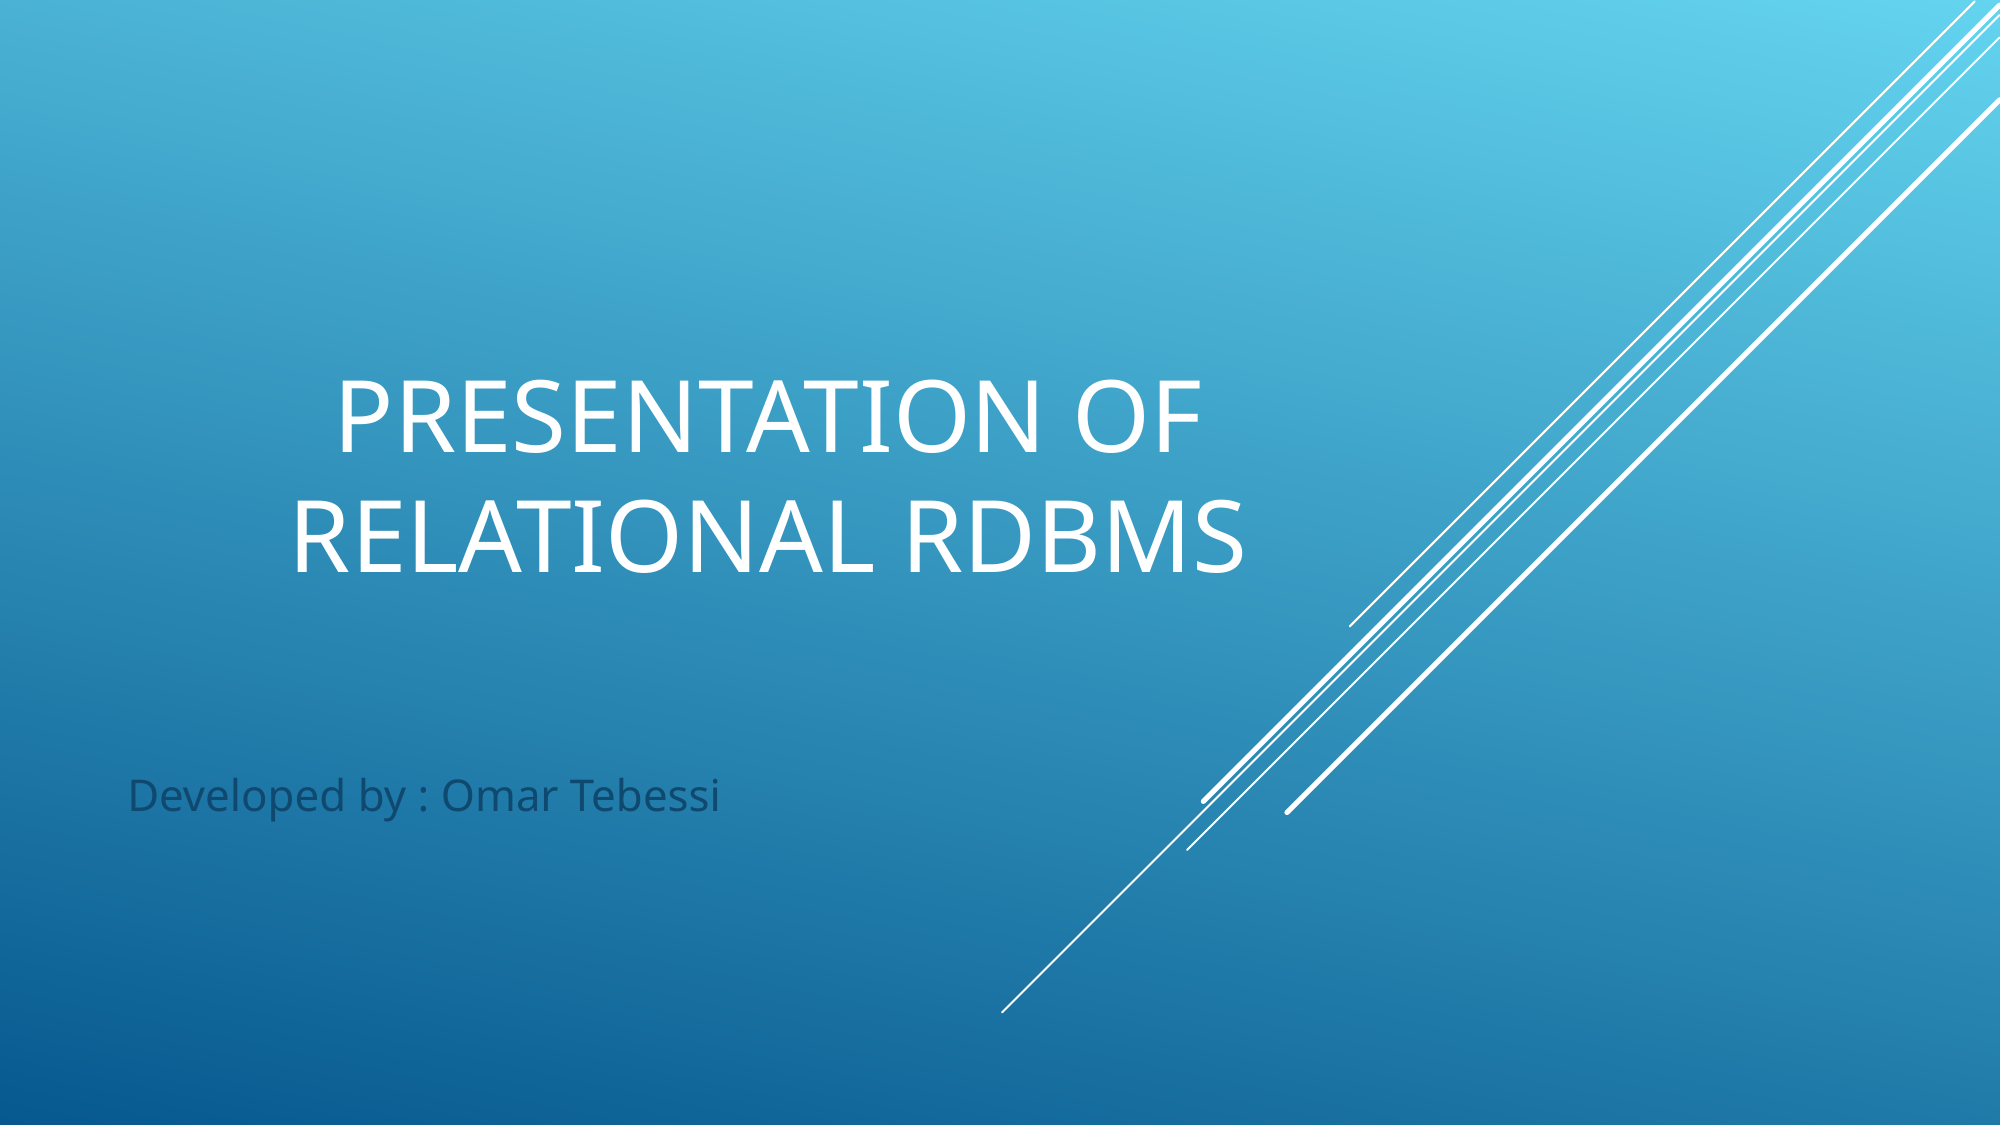

# Presentation of relational RDbms
Developed by : Omar Tebessi